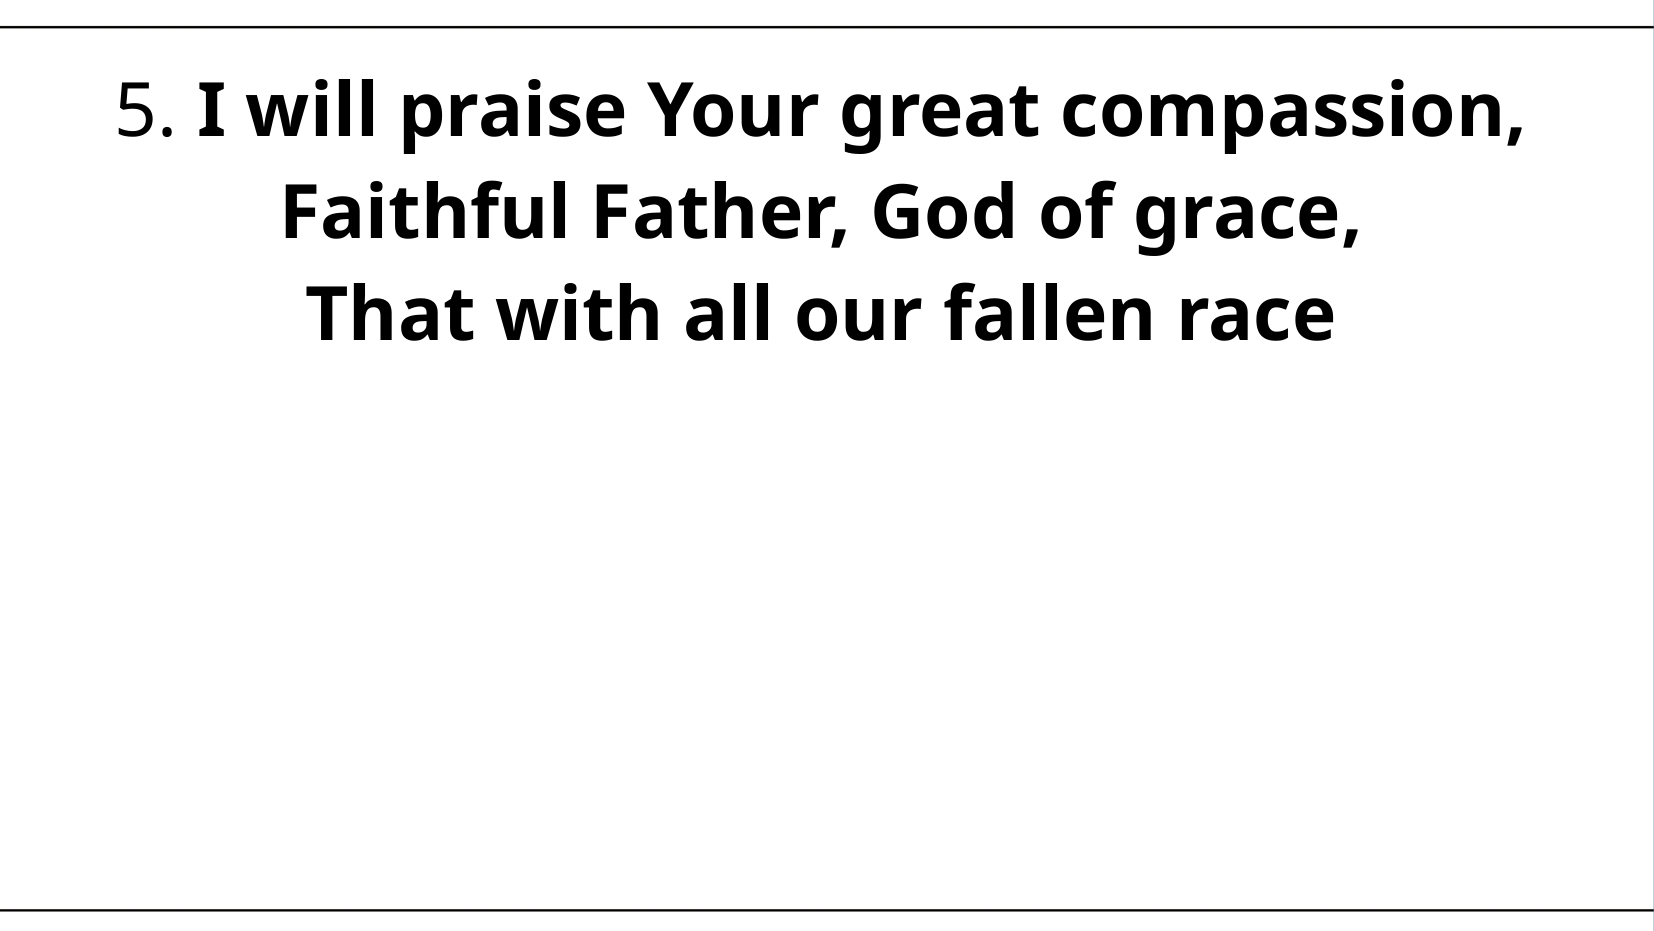

5. I will praise Your great compassion,
Faithful Father, God of grace,
That with all our fallen race